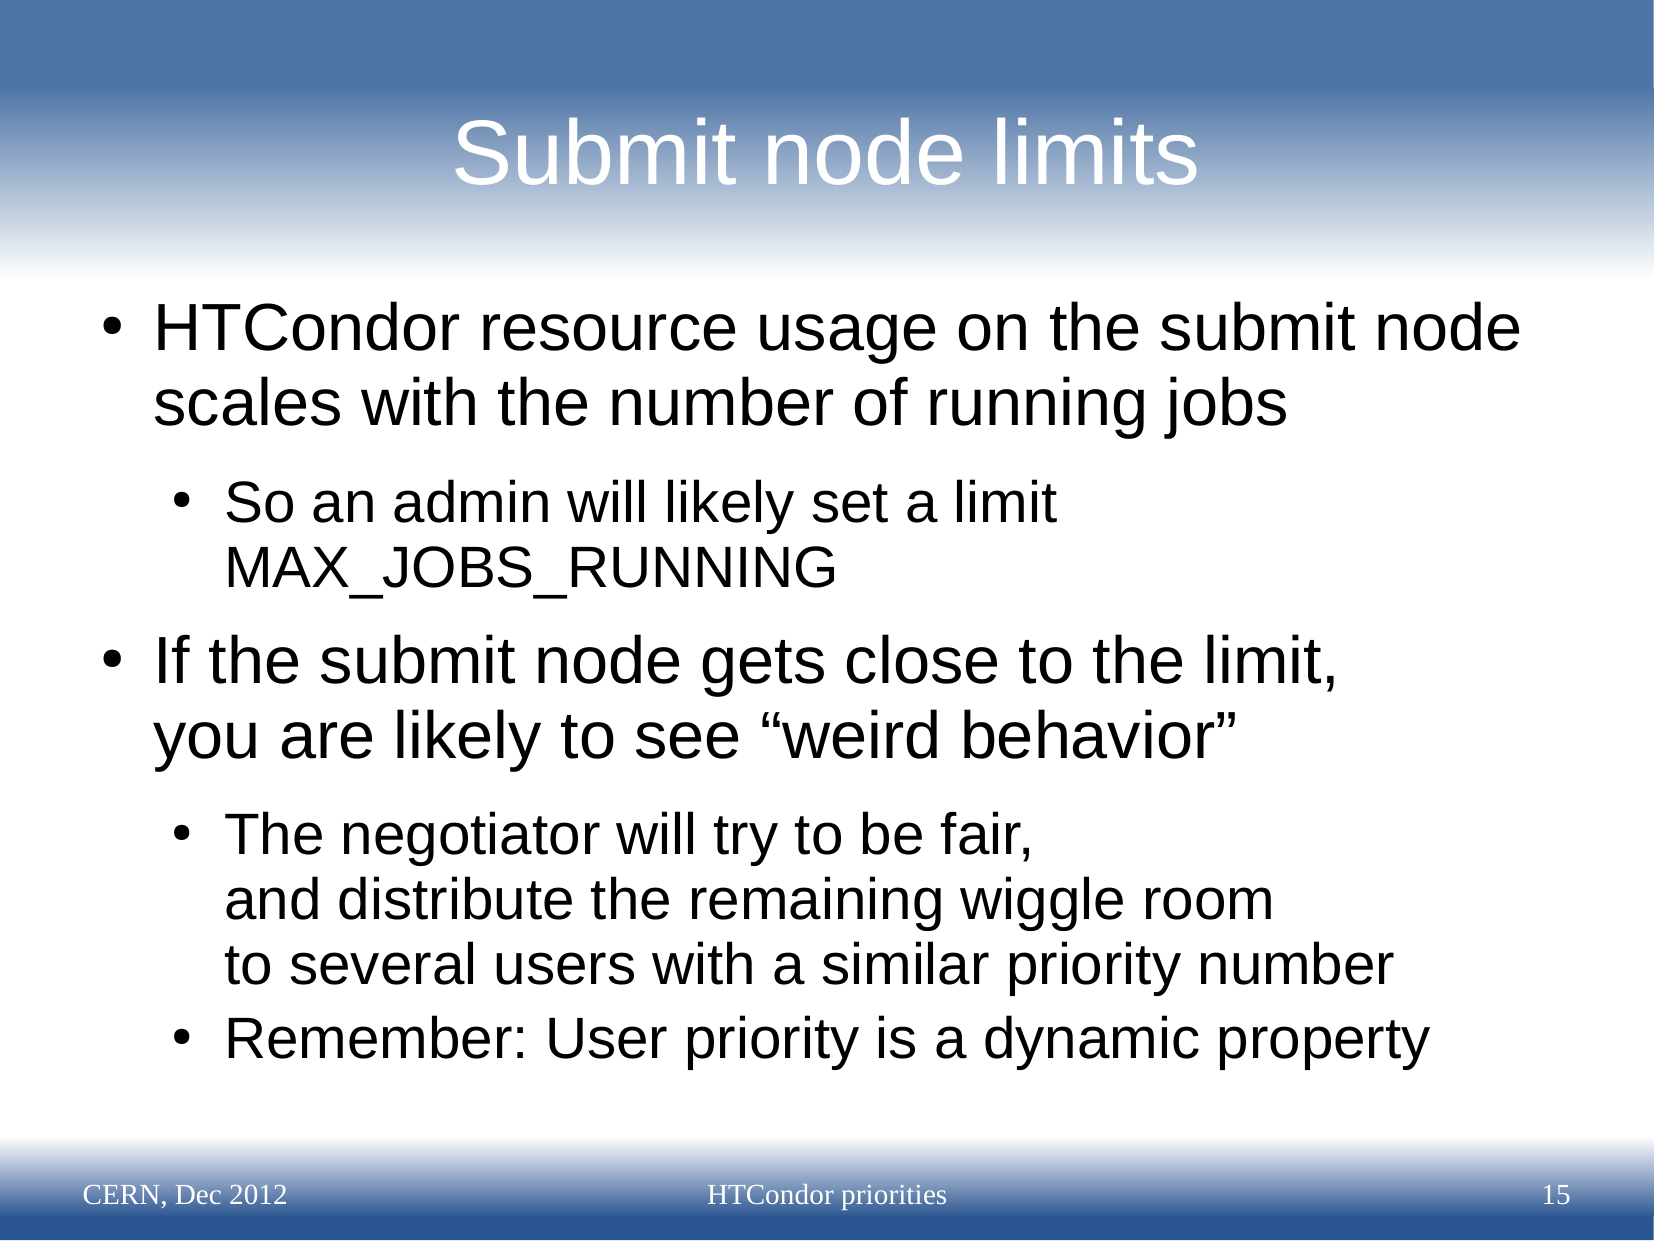

# Submit node limits
HTCondor resource usage on the submit node scales with the number of running jobs
So an admin will likely set a limit
MAX_JOBS_RUNNING
If the submit node gets close to the limit,
you are likely to see “weird behavior”
The negotiator will try to be fair,
and distribute the remaining wiggle room
to several users with a similar priority number
Remember: User priority is a dynamic property
CERN, Dec 2012
HTCondor priorities
15